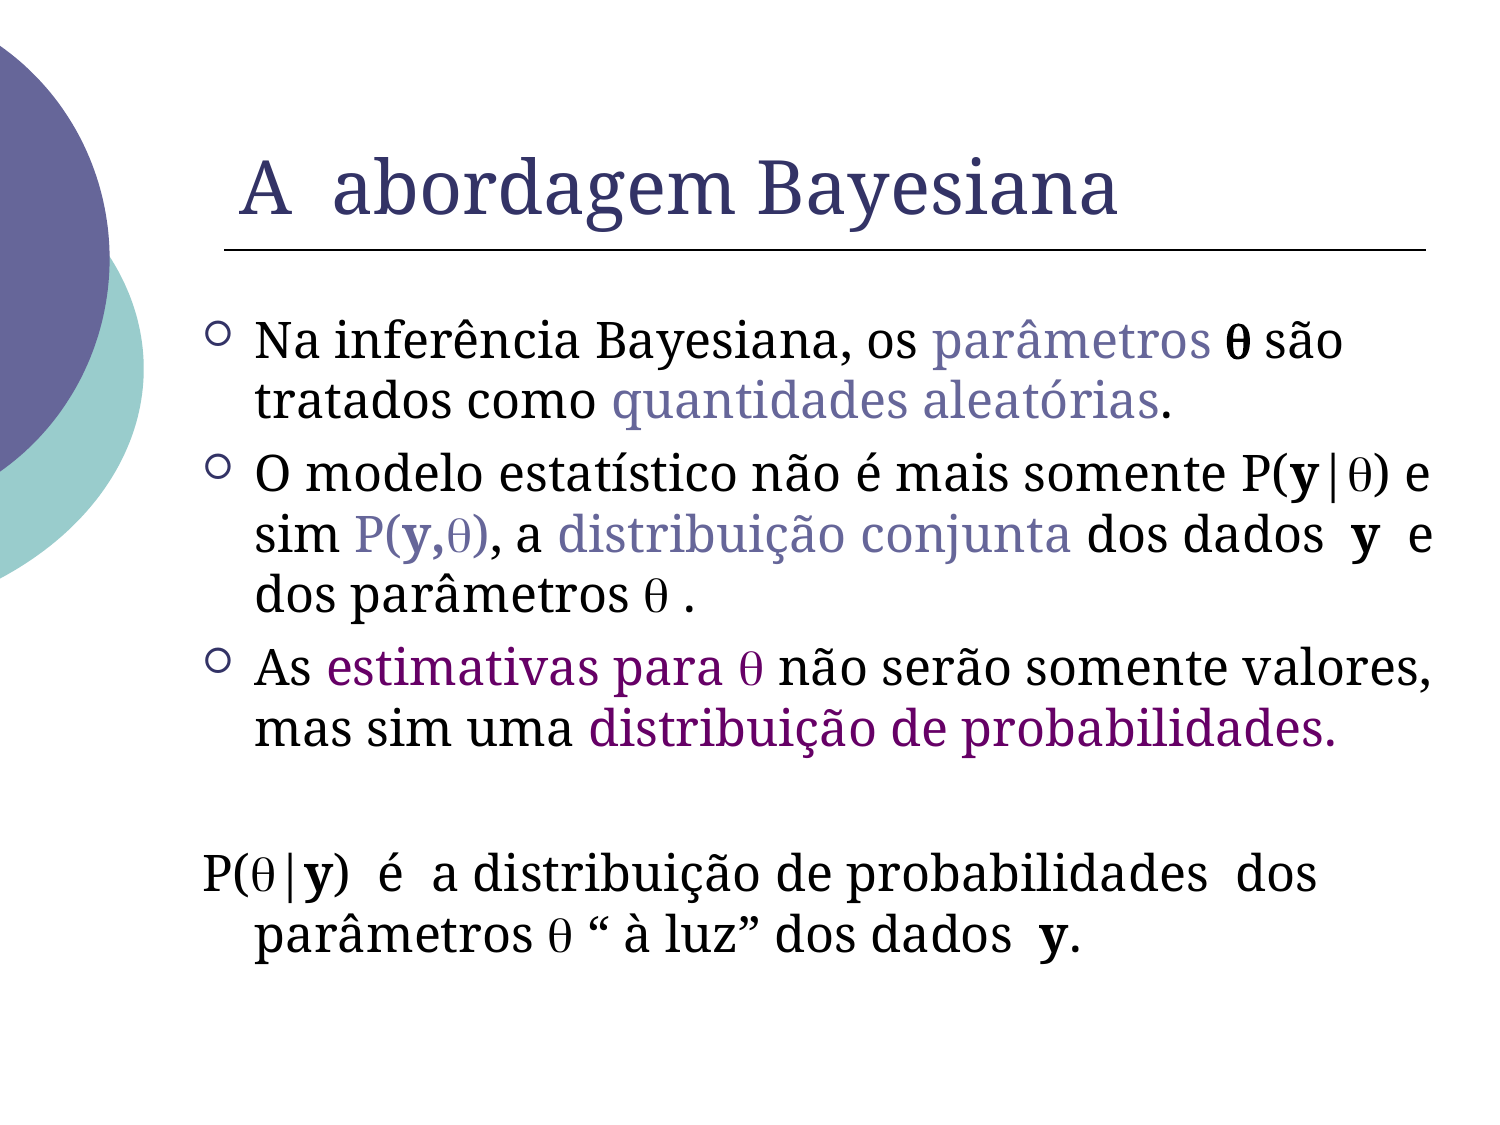

# A abordagem Bayesiana
Na inferência Bayesiana, os parâmetros  são tratados como quantidades aleatórias.
O modelo estatístico não é mais somente P(y|) e sim P(y,), a distribuição conjunta dos dados y e dos parâmetros  .
As estimativas para  não serão somente valores, mas sim uma distribuição de probabilidades.
P(|y) é a distribuição de probabilidades dos parâmetros  “ à luz” dos dados y.